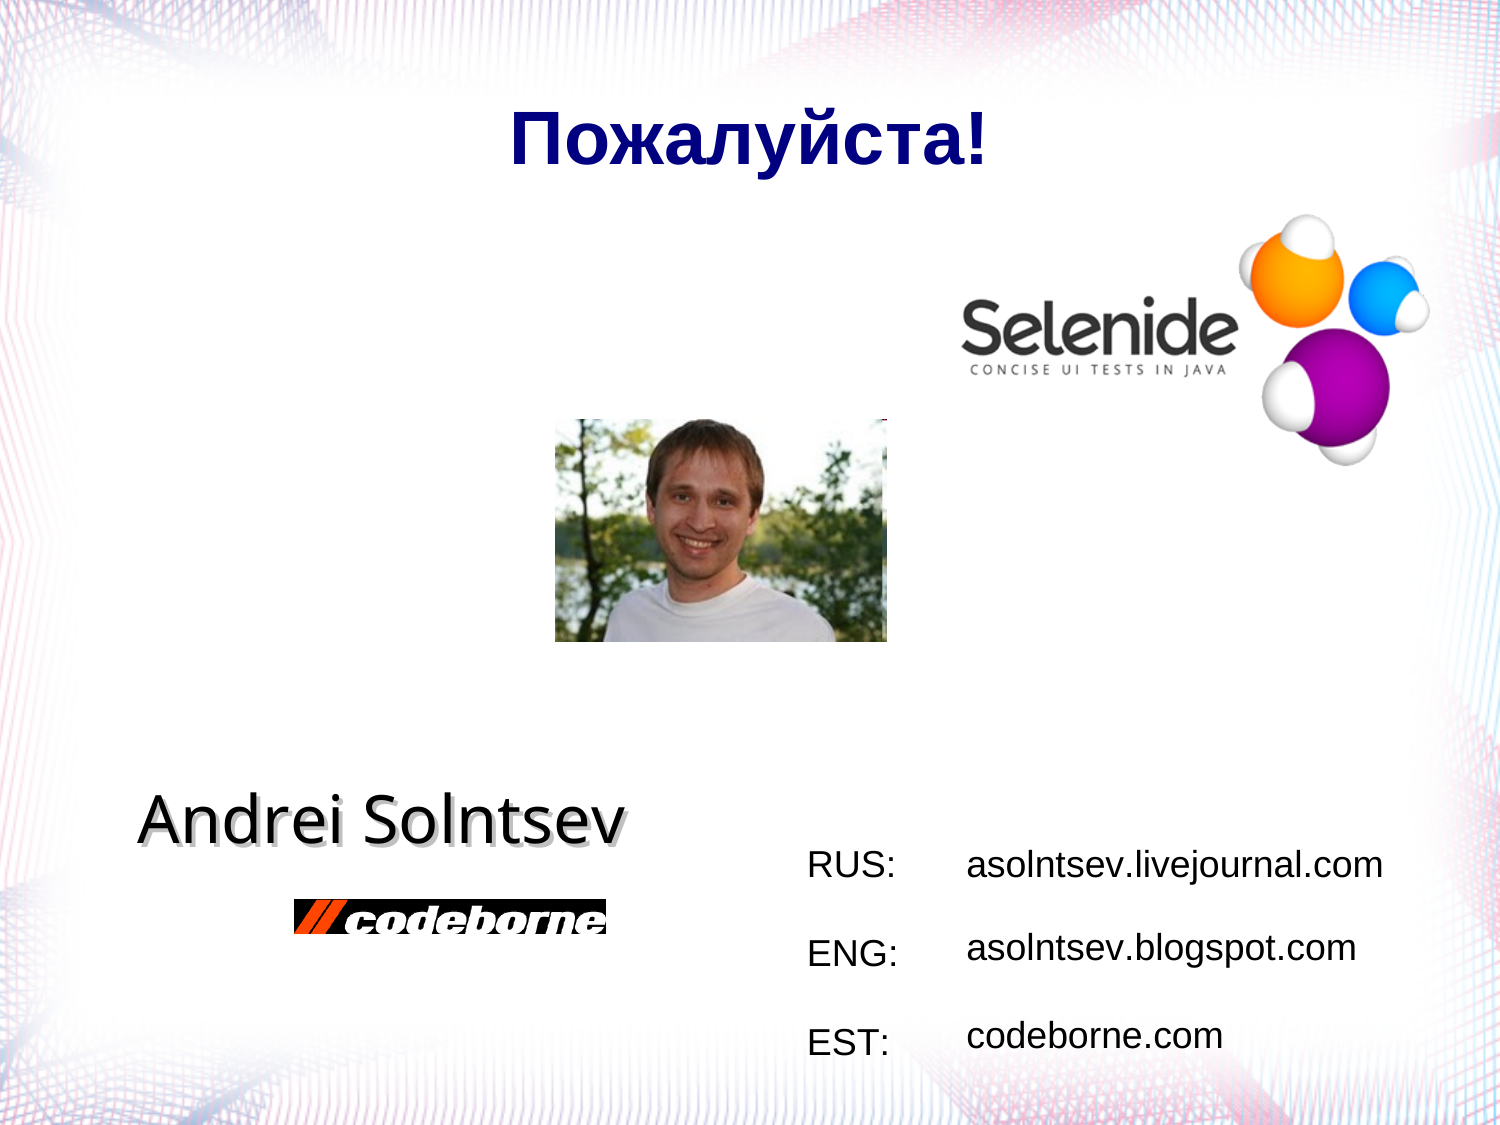

# Пожалуйста!
Andrei Solntsev
RUS:
asolntsev.livejournal.com
asolntsev.blogspot.com
ENG:
codeborne.com
EST: